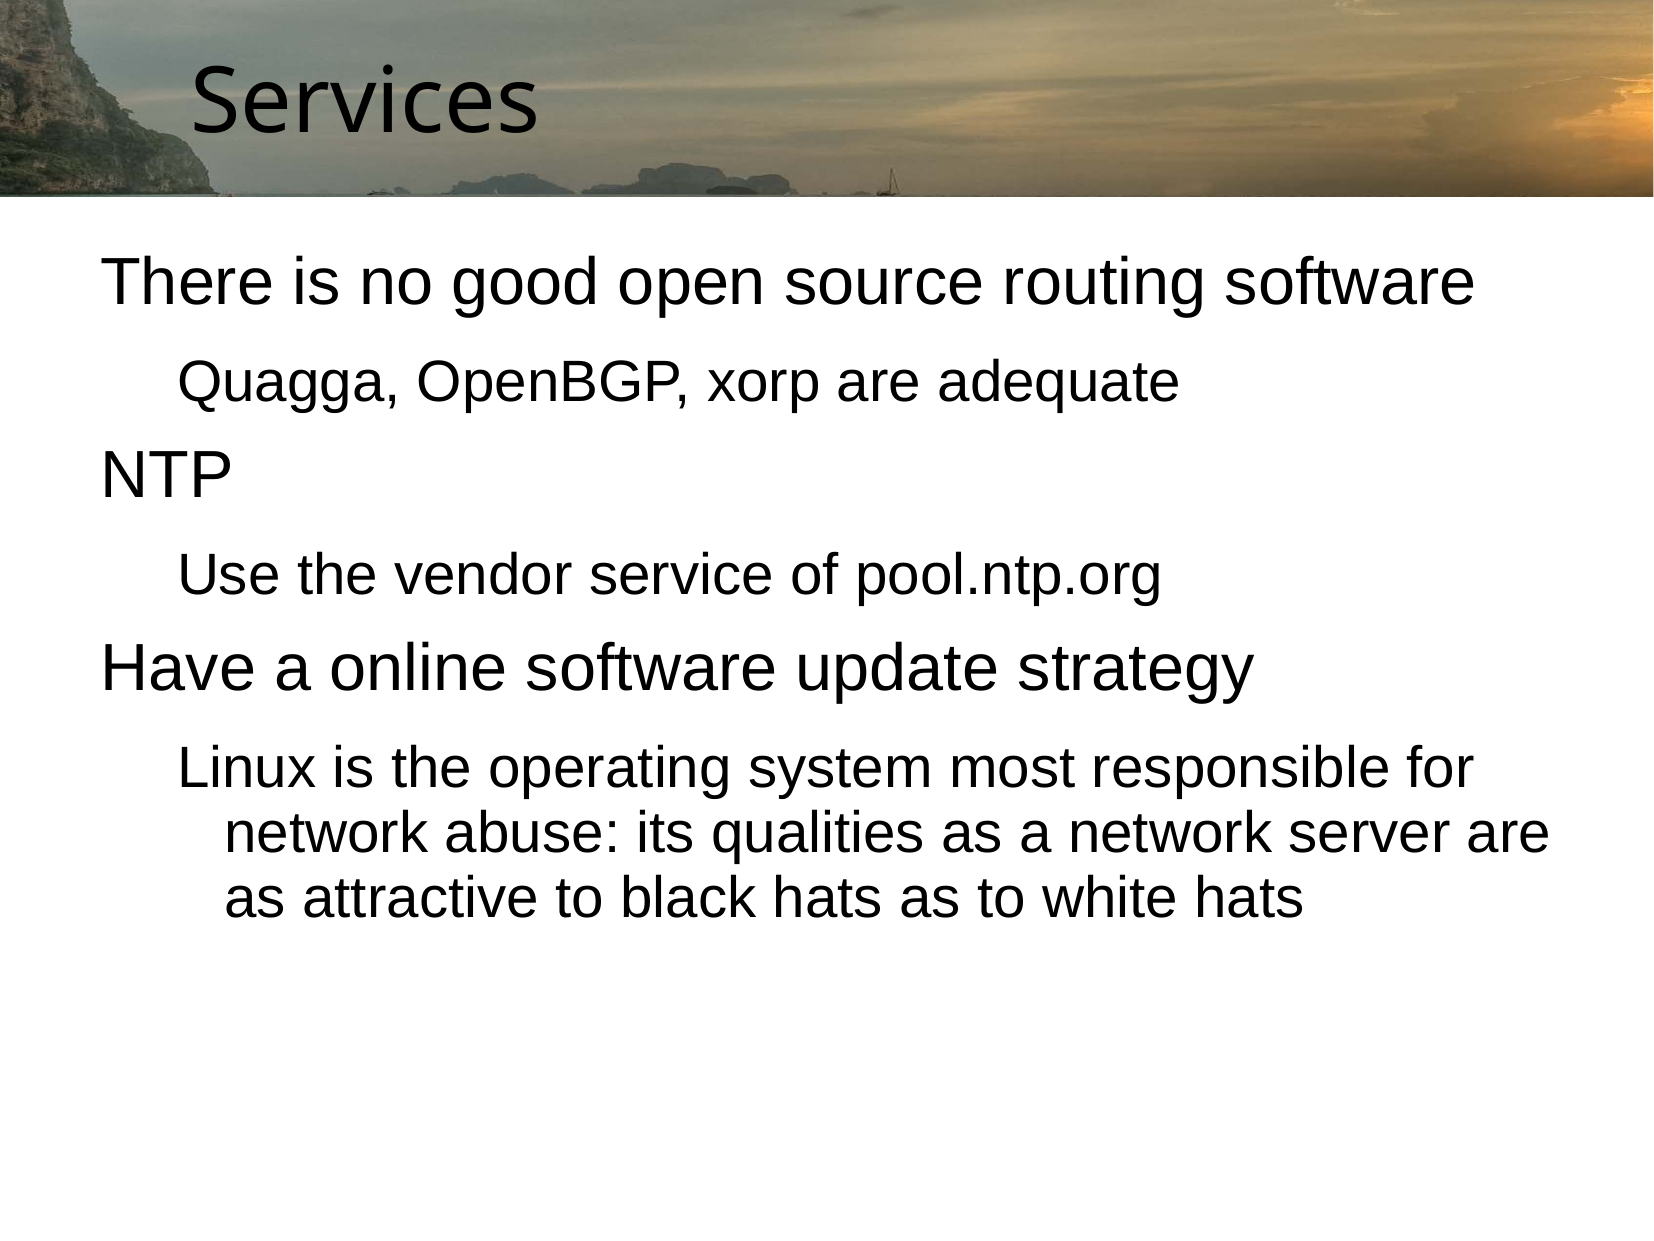

# Services
There is no good open source routing software
Quagga, OpenBGP, xorp are adequate
NTP
Use the vendor service of pool.ntp.org
Have a online software update strategy
Linux is the operating system most responsible for network abuse: its qualities as a network server are as attractive to black hats as to white hats